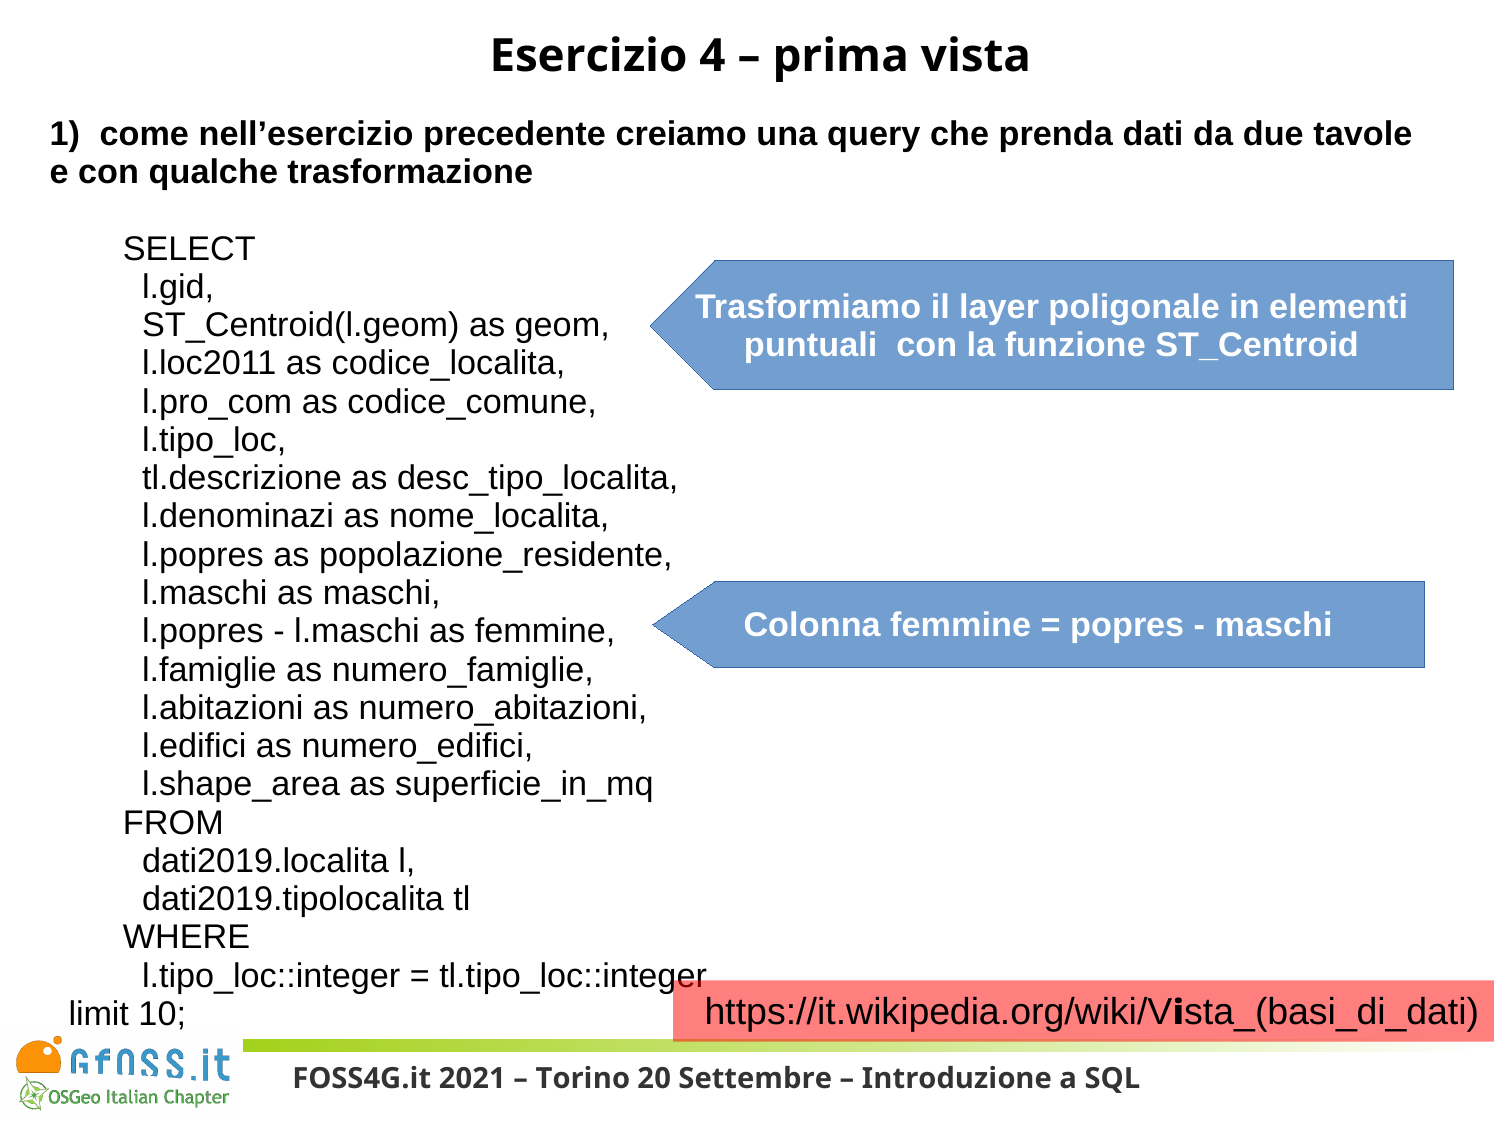

# Esercizio 4 – prima vista
1) come nell’esercizio precedente creiamo una query che prenda dati da due tavole e con qualche trasformazione
SELECT
 l.gid,
 ST_Centroid(l.geom) as geom,
 l.loc2011 as codice_localita,
 l.pro_com as codice_comune,
 l.tipo_loc,
 tl.descrizione as desc_tipo_localita,
 l.denominazi as nome_localita,
 l.popres as popolazione_residente,
 l.maschi as maschi,
 l.popres - l.maschi as femmine,
 l.famiglie as numero_famiglie,
 l.abitazioni as numero_abitazioni,
 l.edifici as numero_edifici,
 l.shape_area as superficie_in_mq
FROM
 dati2019.localita l,
 dati2019.tipolocalita tl
WHERE
 l.tipo_loc::integer = tl.tipo_loc::integer
 limit 10;
Trasformiamo il layer poligonale in elementi
puntuali con la funzione ST_Centroid
Colonna femmine = popres - maschi
https://it.wikipedia.org/wiki/Vista_(basi_di_dati)